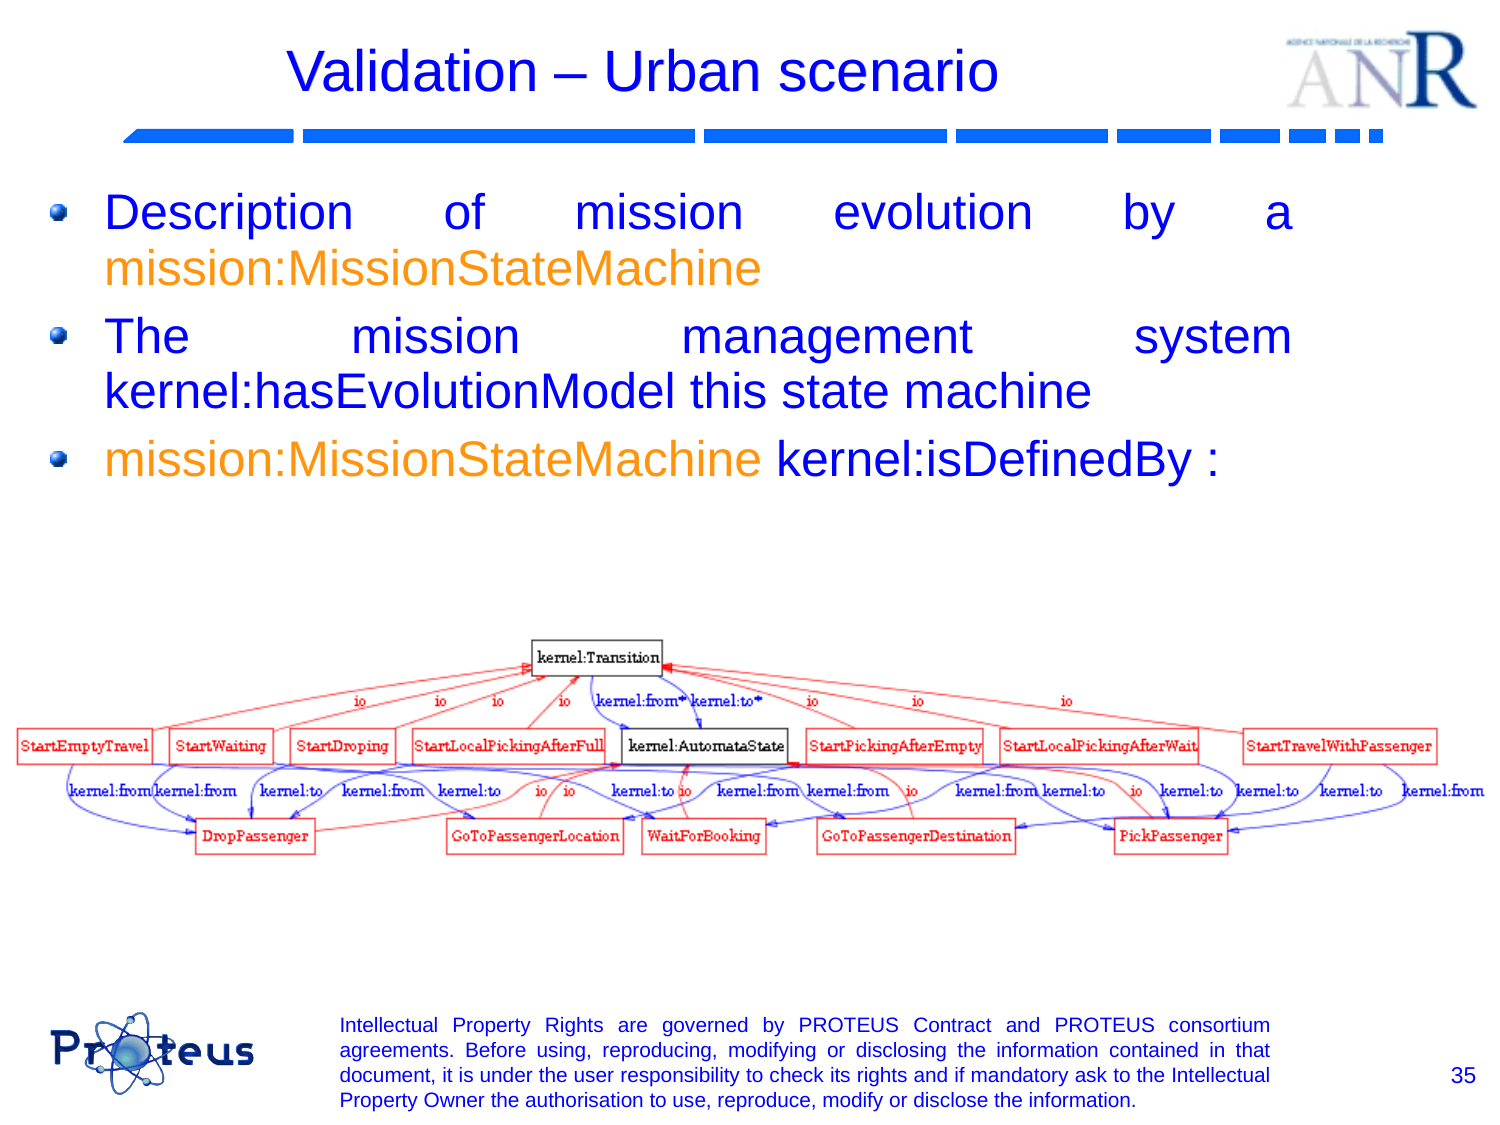

# Validation – Urban scenario
Description of mission evolution by a mission:MissionStateMachine
The mission management system kernel:hasEvolutionModel this state machine
mission:MissionStateMachine kernel:isDefinedBy :
35